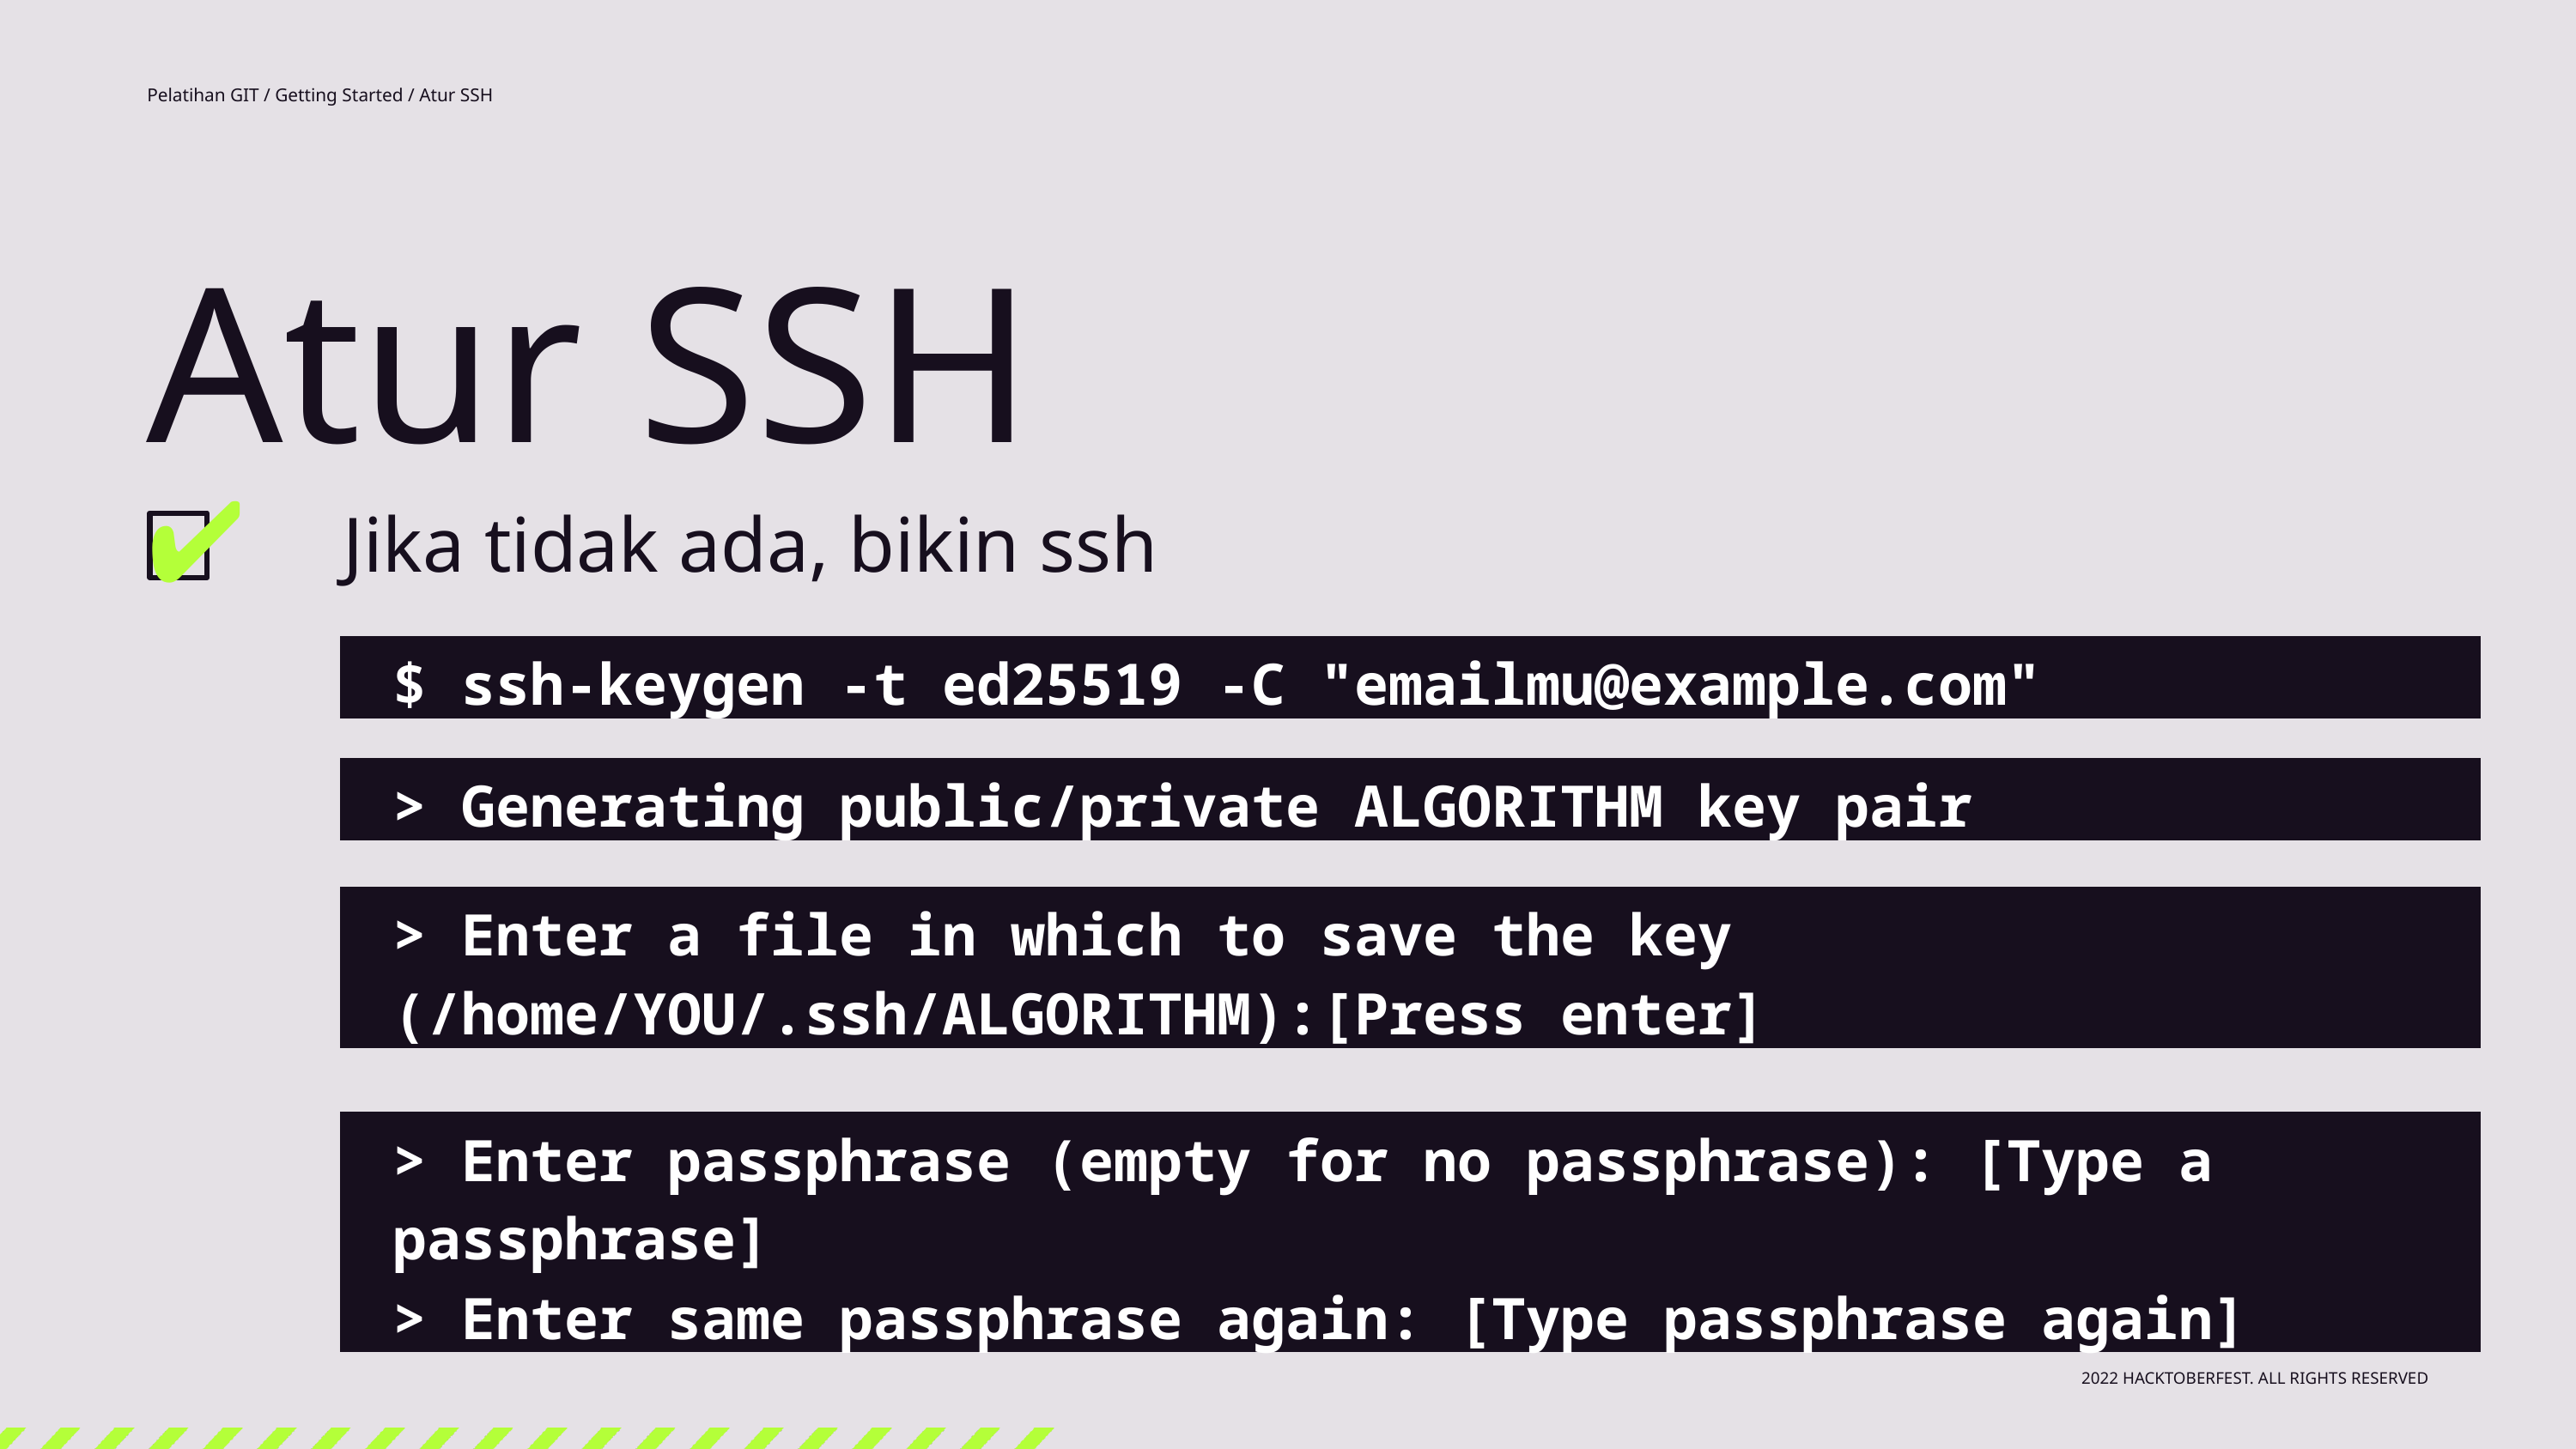

Pelatihan GIT / Getting Started / Atur SSH
Atur SSH

Jika tidak ada, bikin ssh
$ ssh-keygen -t ed25519 -C "emailmu@example.com"
> Generating public/private ALGORITHM key pair
> Enter a file in which to save the key (/home/YOU/.ssh/ALGORITHM):[Press enter]
> Enter passphrase (empty for no passphrase): [Type a passphrase]
> Enter same passphrase again: [Type passphrase again]
2022 HACKTOBERFEST. ALL RIGHTS RESERVED